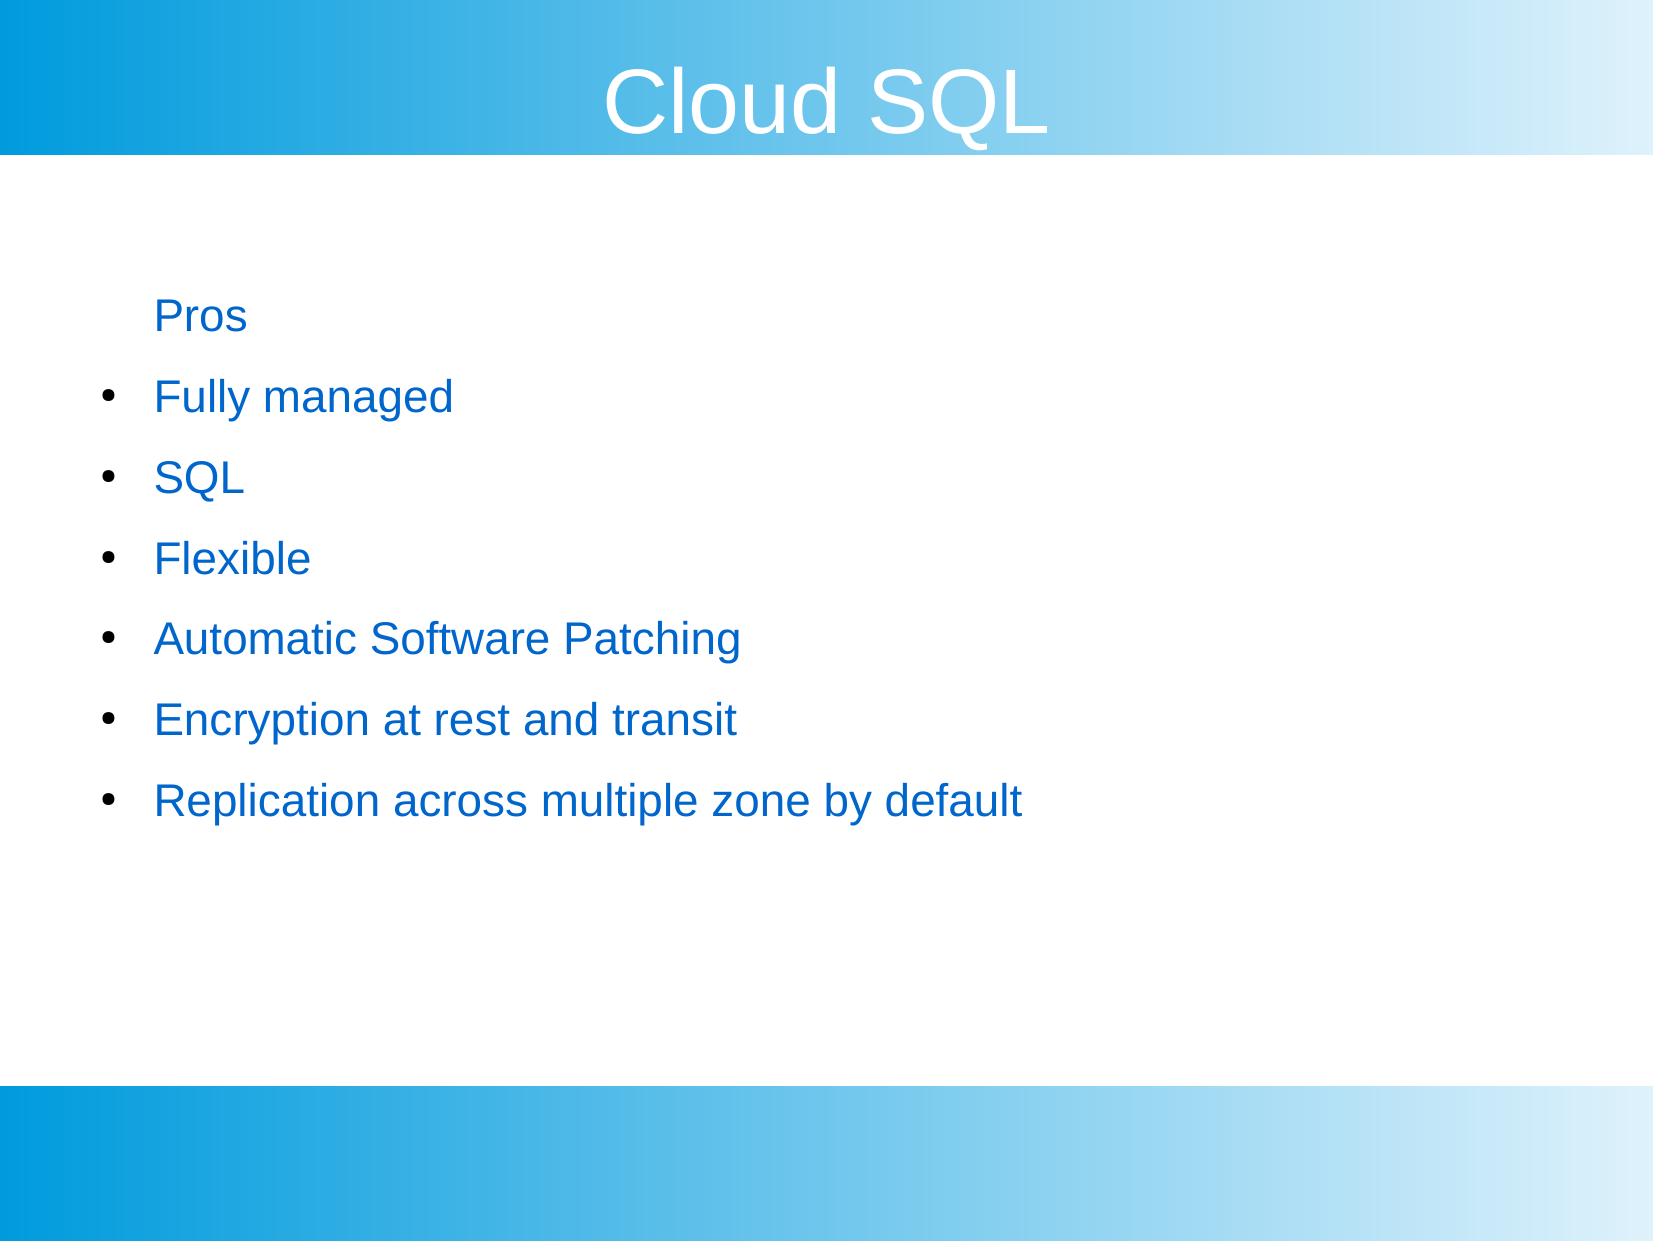

# Cloud SQL
Pros
Fully managed
SQL
Flexible
Automatic Software Patching
Encryption at rest and transit
Replication across multiple zone by default